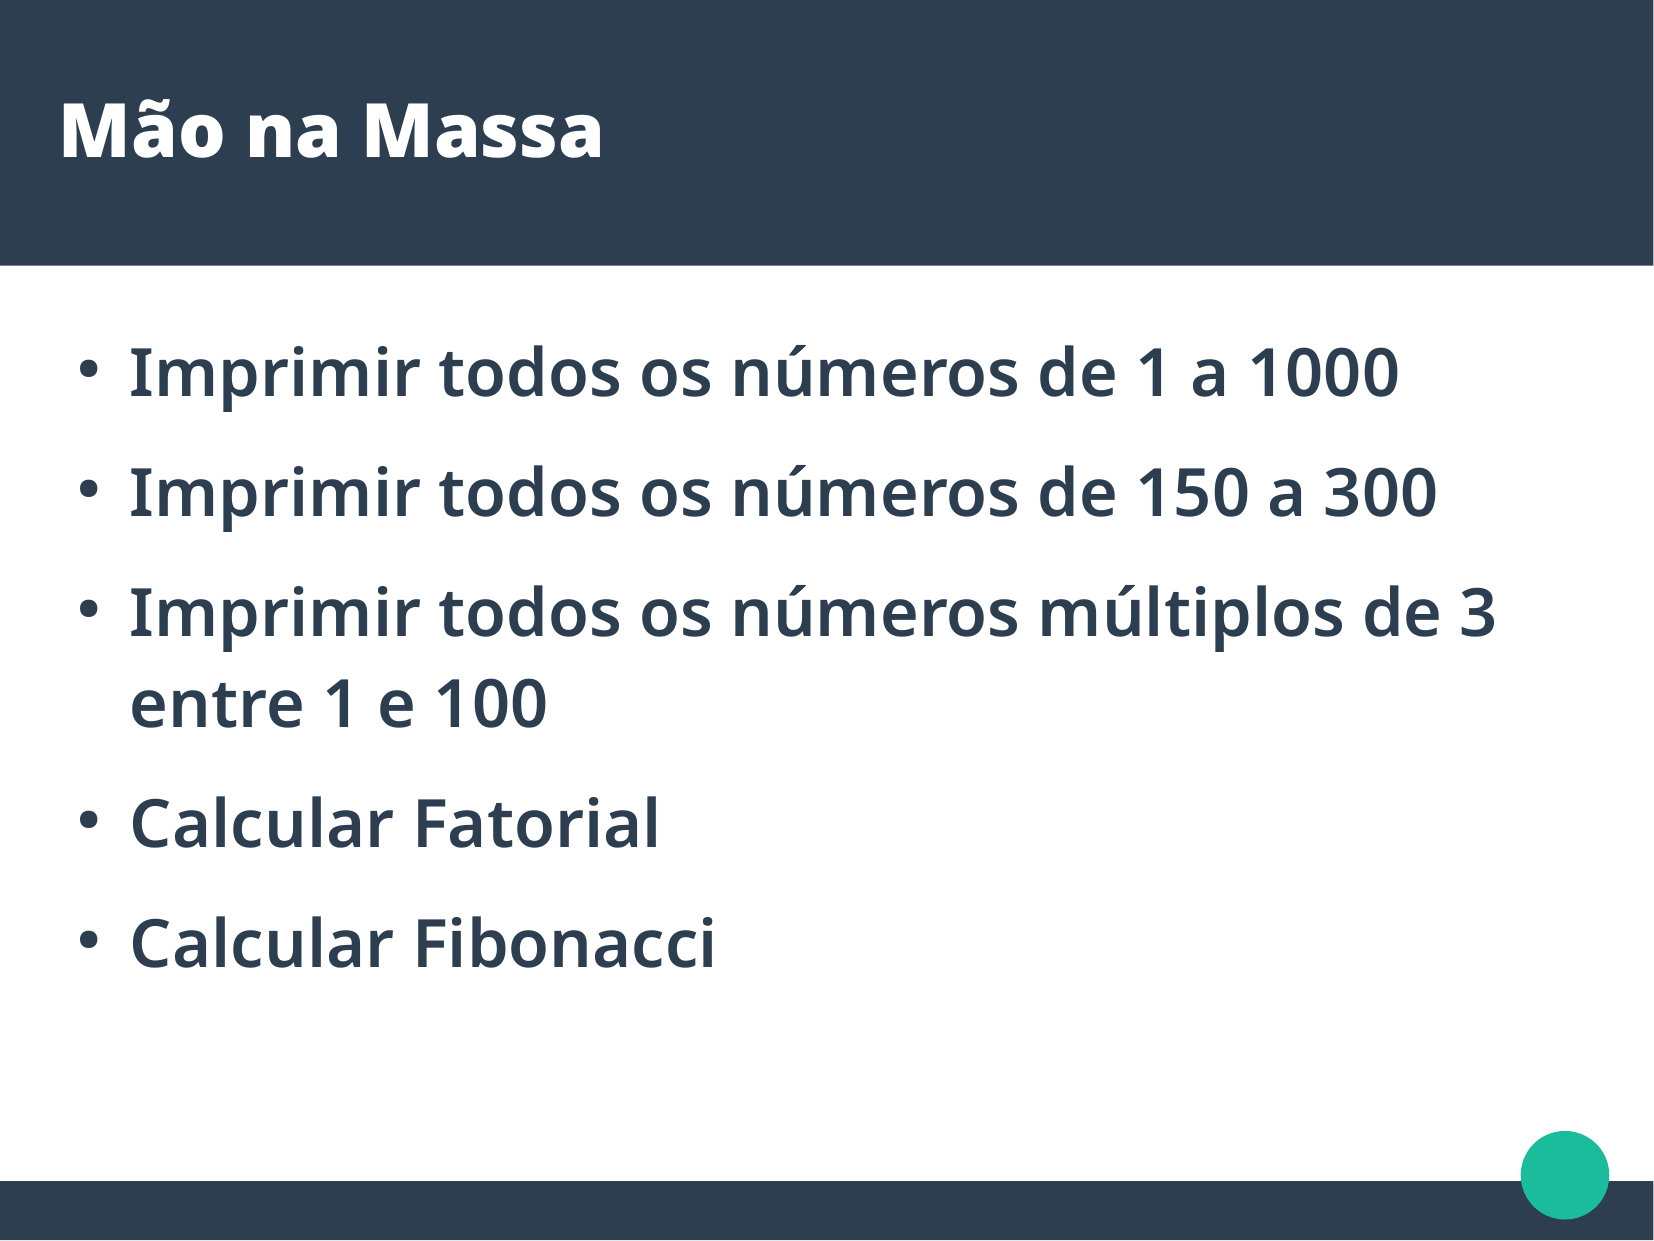

# Mão na Massa
Imprimir todos os números de 1 a 1000
Imprimir todos os números de 150 a 300
Imprimir todos os números múltiplos de 3 entre 1 e 100
Calcular Fatorial
Calcular Fibonacci